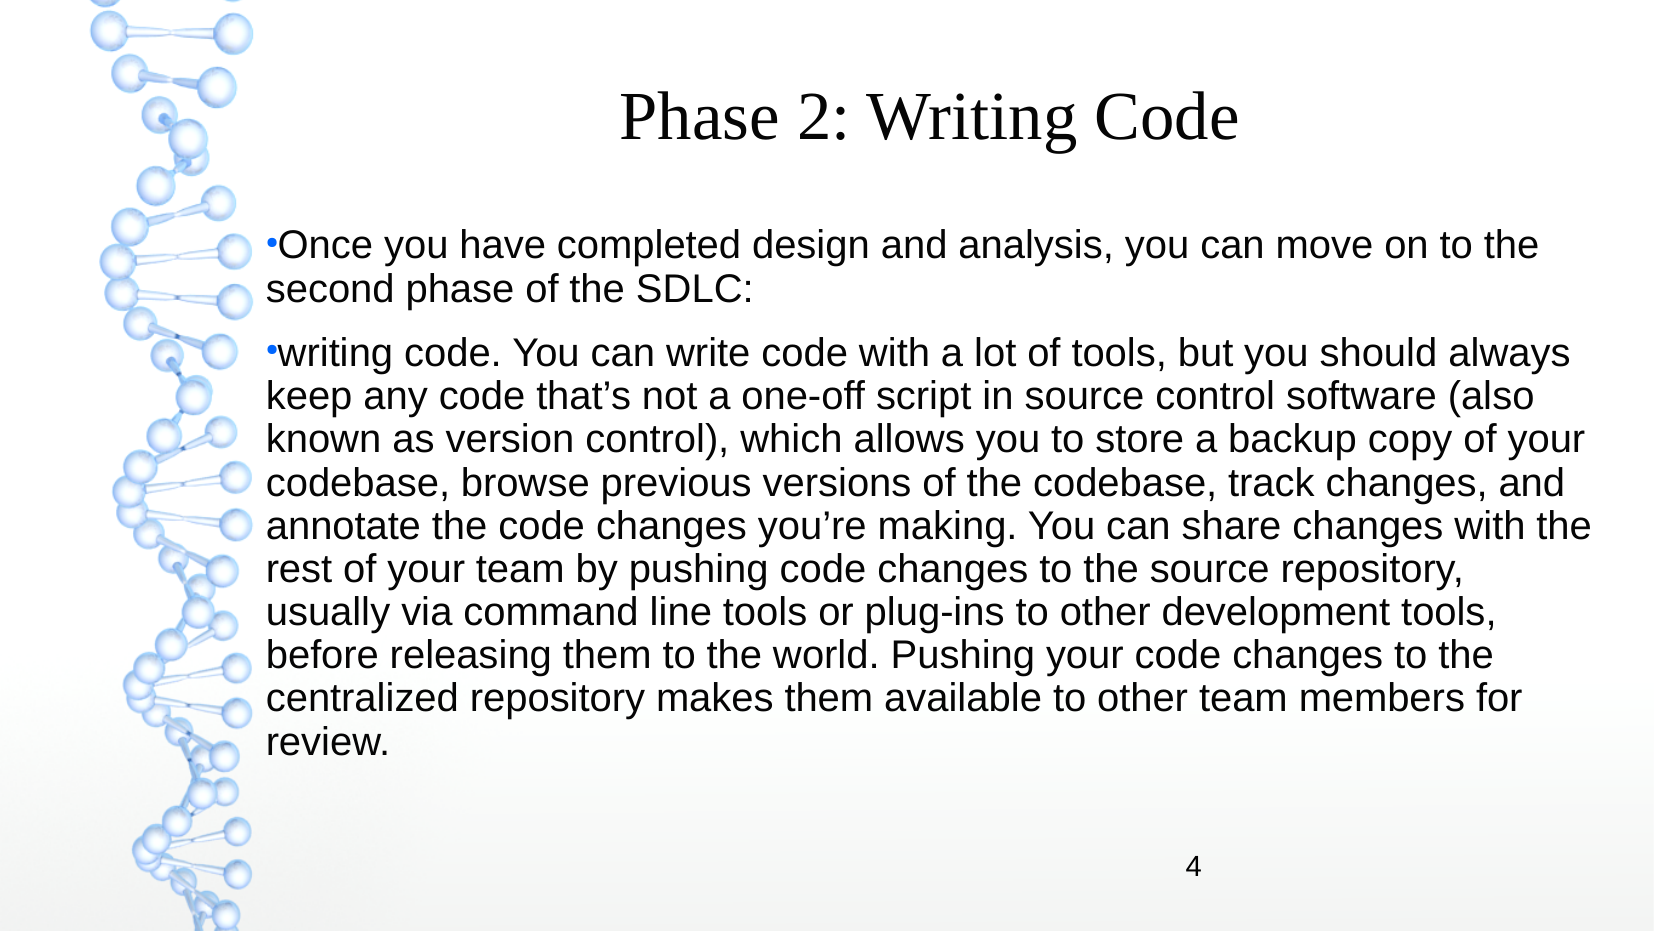

# Phase 2: Writing Code
Once you have completed design and analysis, you can move on to the second phase of the SDLC:
writing code. You can write code with a lot of tools, but you should always keep any code that’s not a one-off script in source control software (also known as version control), which allows you to store a backup copy of your codebase, browse previous versions of the codebase, track changes, and annotate the code changes you’re making. You can share changes with the rest of your team by pushing code changes to the source repository, usually via command line tools or plug-ins to other development tools, before releasing them to the world. Pushing your code changes to the centralized repository makes them available to other team members for review.